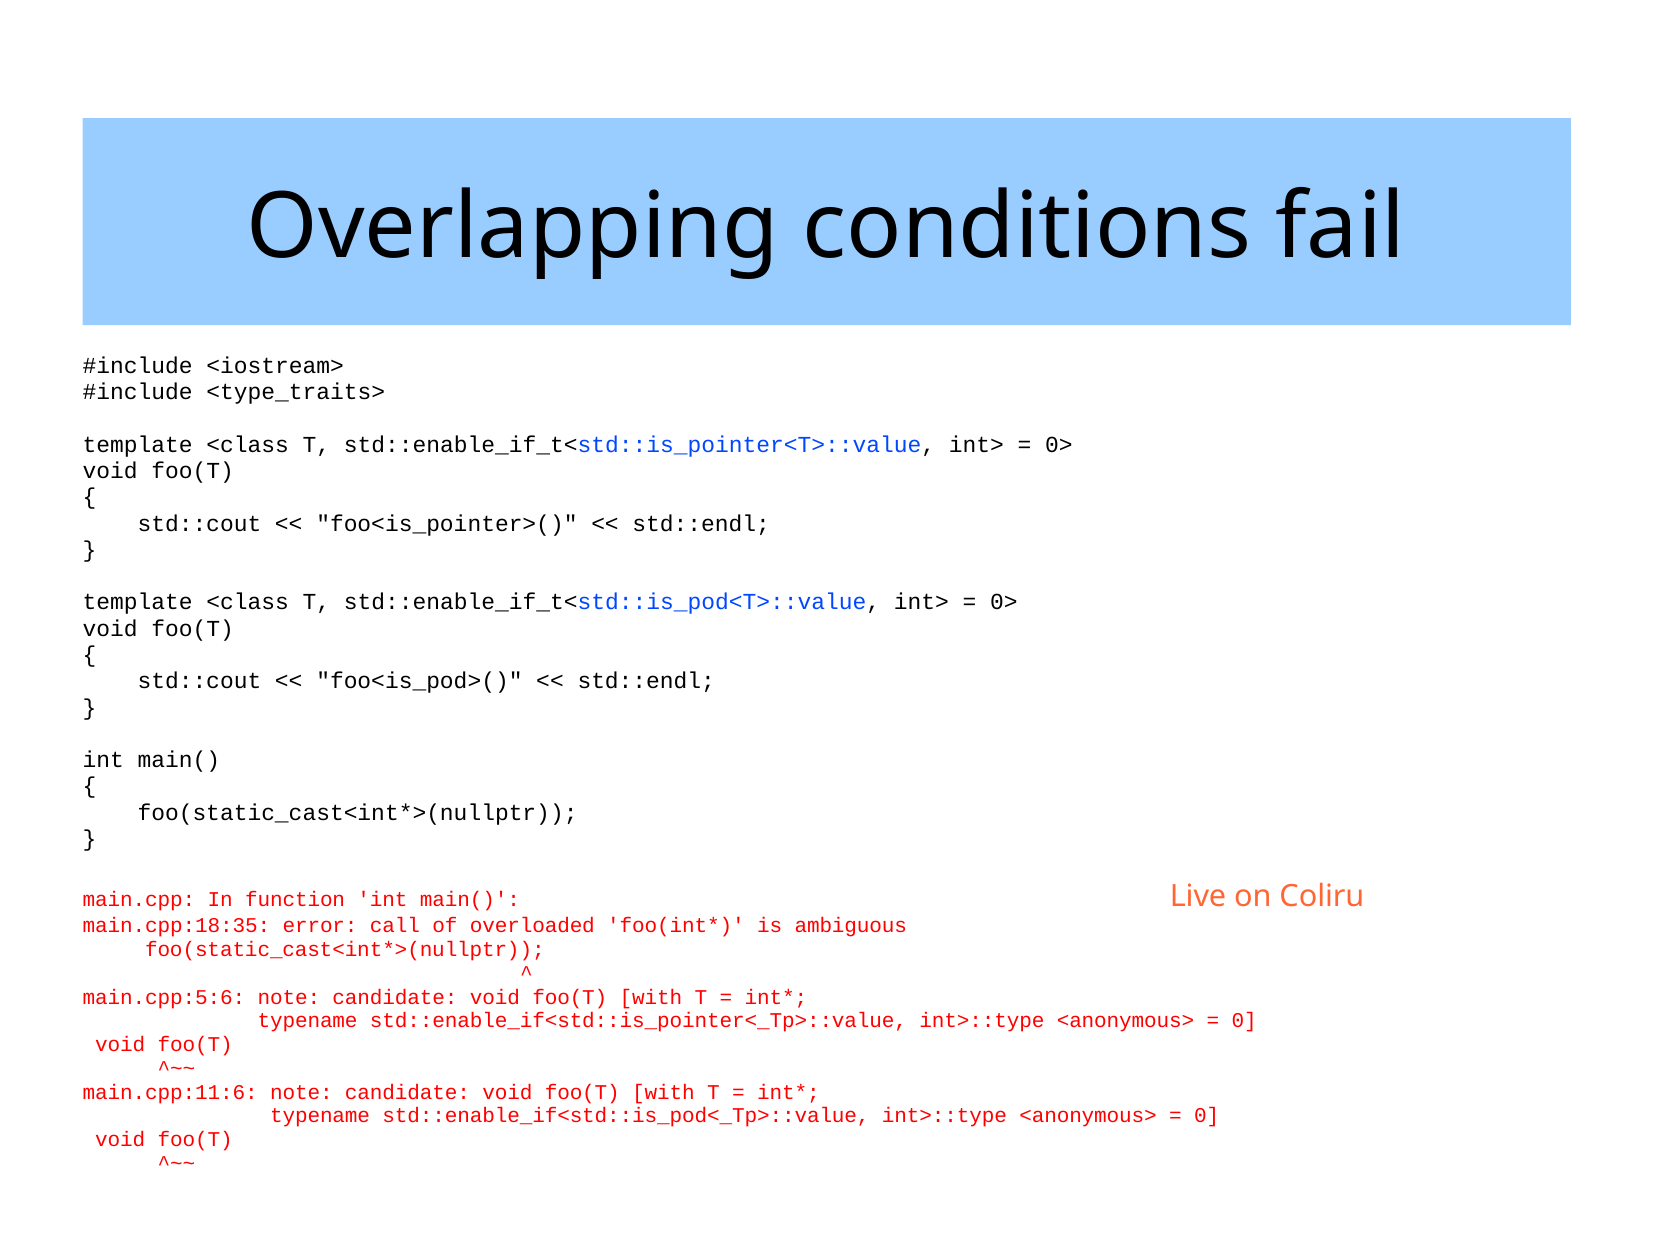

# Overlapping conditions fail
#include <iostream>
#include <type_traits>
template <class T, std::enable_if_t<std::is_pointer<T>::value, int> = 0>
void foo(T)
{
 std::cout << "foo<is_pointer>()" << std::endl;
}
template <class T, std::enable_if_t<std::is_pod<T>::value, int> = 0>
void foo(T)
{
 std::cout << "foo<is_pod>()" << std::endl;
}
int main()
{
 foo(static_cast<int*>(nullptr));
}
main.cpp: In function 'int main()':	Live on Coliru
main.cpp:18:35: error: call of overloaded 'foo(int*)' is ambiguous
 foo(static_cast<int*>(nullptr));
 ^
main.cpp:5:6: note: candidate: void foo(T) [with T = int*;
 typename std::enable_if<std::is_pointer<_Tp>::value, int>::type <anonymous> = 0]
 void foo(T)
 ^~~
main.cpp:11:6: note: candidate: void foo(T) [with T = int*;
 typename std::enable_if<std::is_pod<_Tp>::value, int>::type <anonymous> = 0]
 void foo(T)
 ^~~